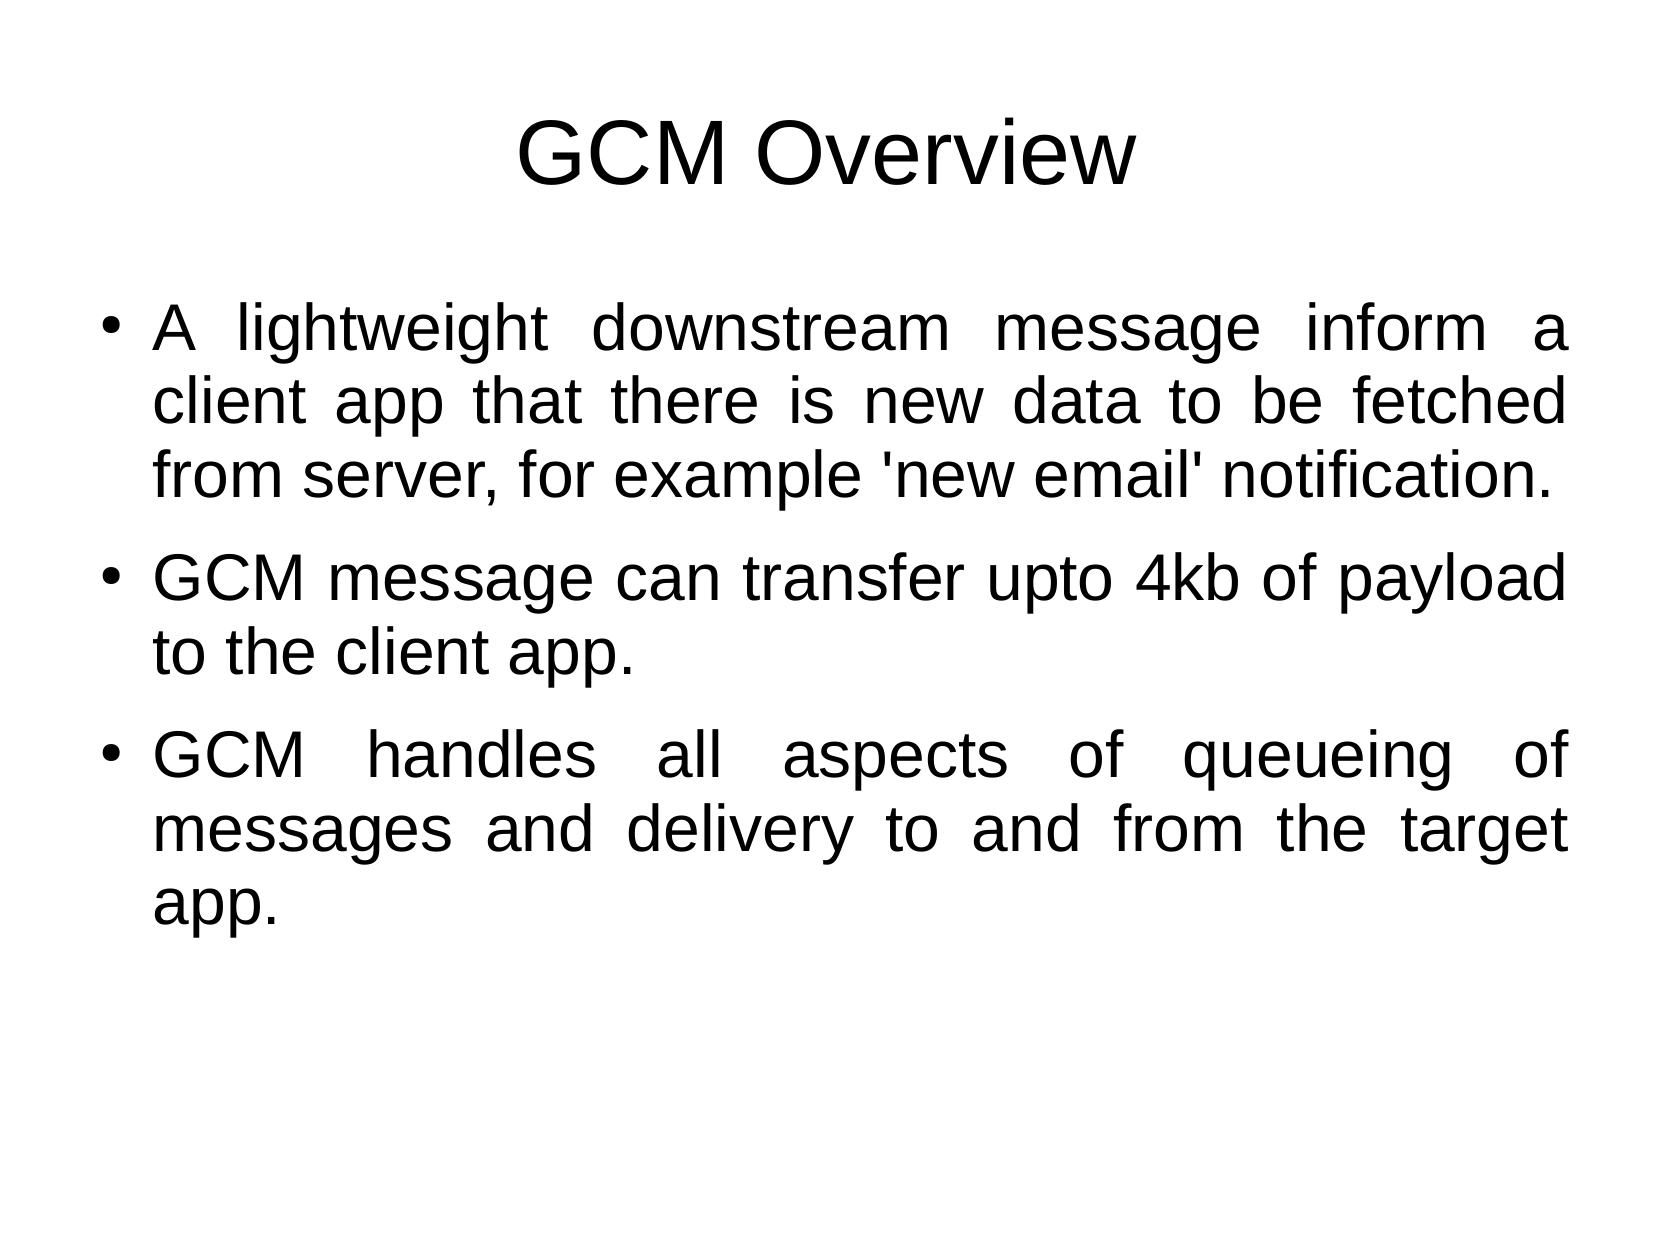

# GCM Overview
A lightweight downstream message inform a client app that there is new data to be fetched from server, for example 'new email' notification.
GCM message can transfer upto 4kb of payload to the client app.
GCM handles all aspects of queueing of messages and delivery to and from the target app.